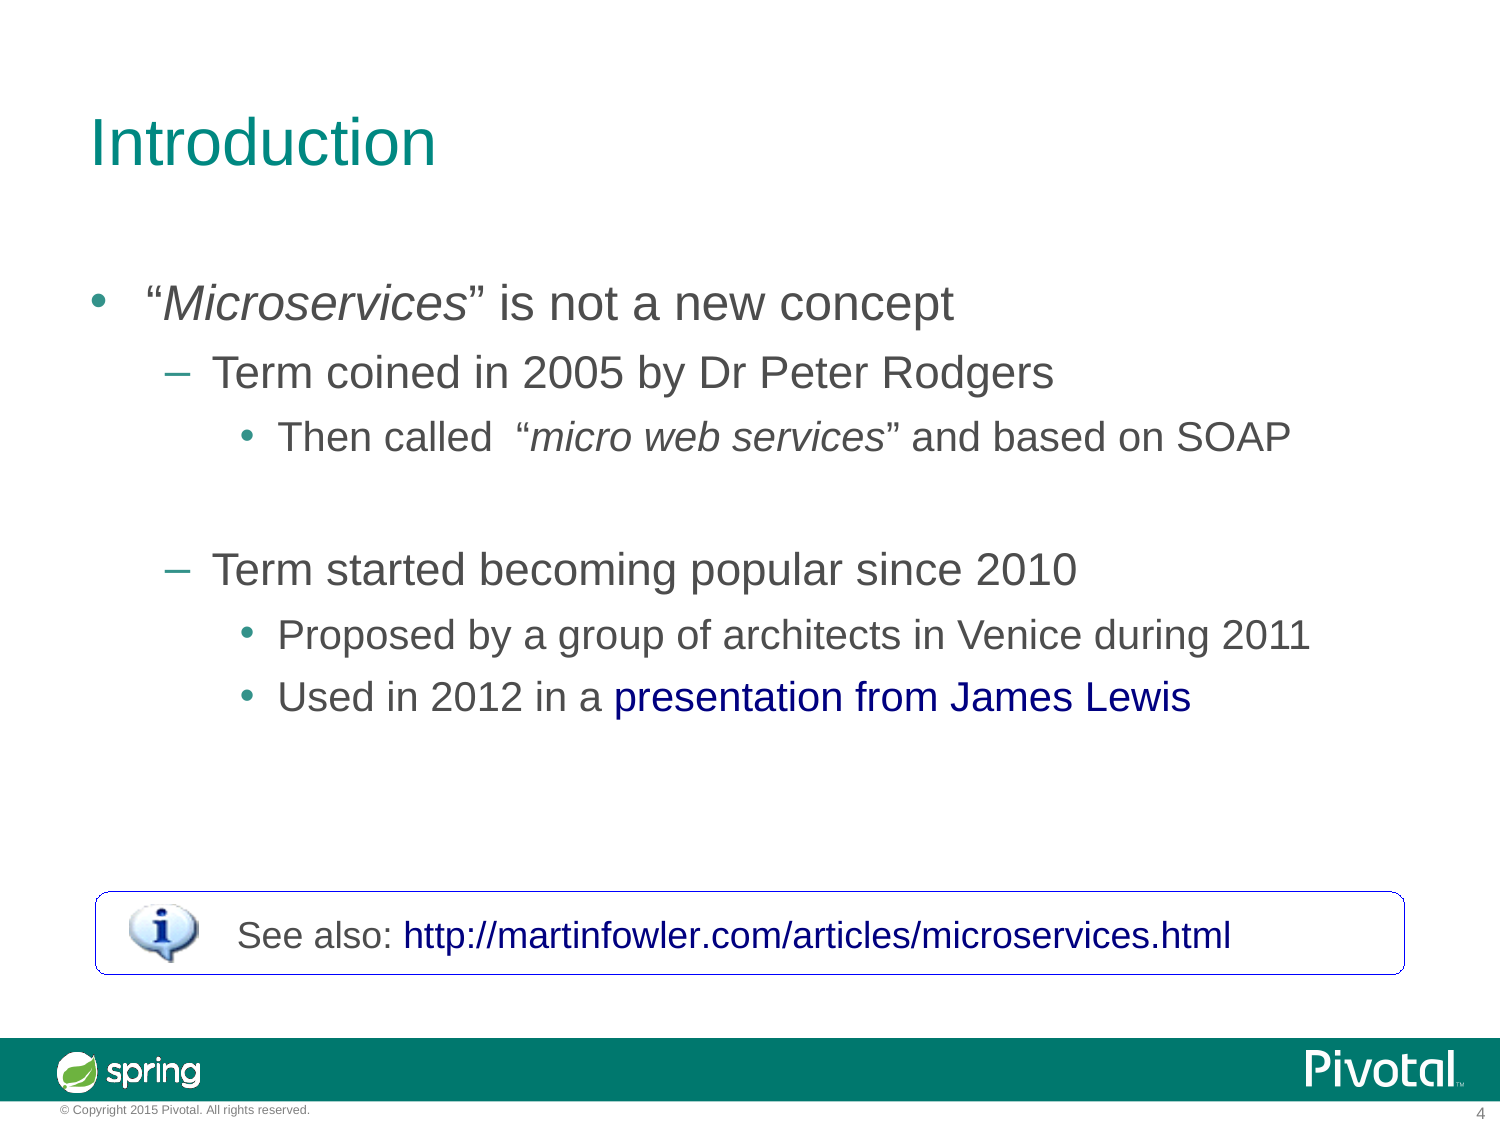

# Introduction
“Microservices” is not a new concept
Term coined in 2005 by Dr Peter Rodgers
Then called “micro web services” and based on SOAP
Term started becoming popular since 2010
Proposed by a group of architects in Venice during 2011
Used in 2012 in a presentation from James Lewis
See also: http://martinfowler.com/articles/microservices.html